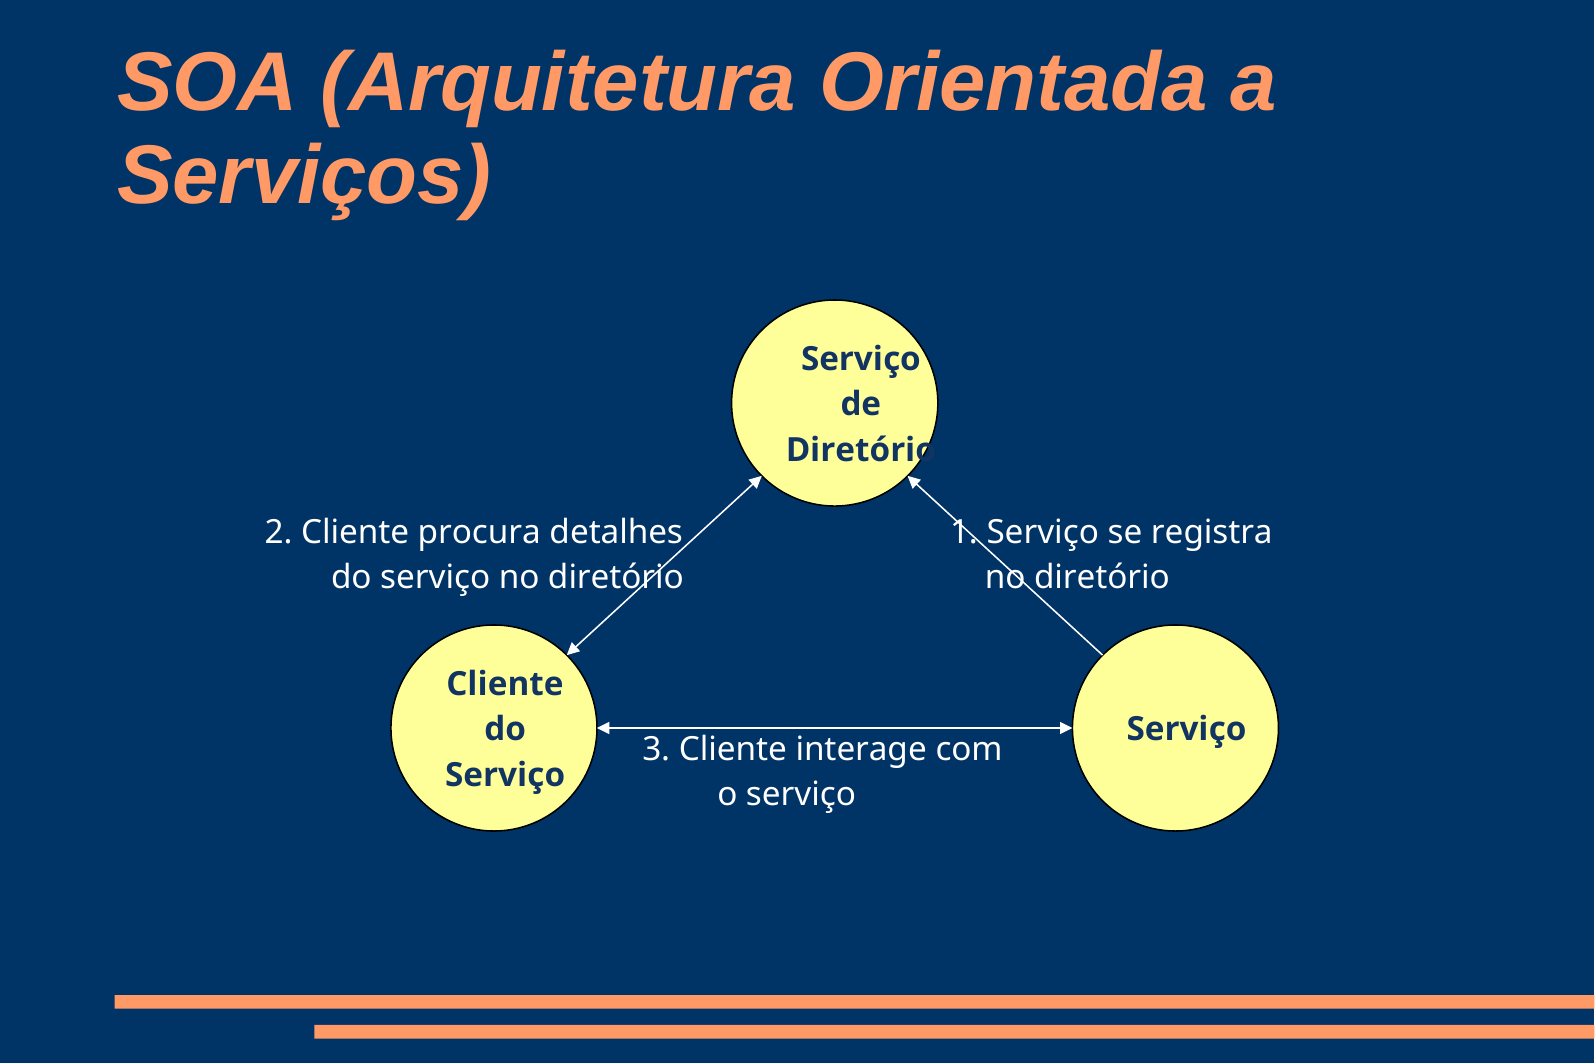

# SOA (Arquitetura Orientada a Serviços)
Serviço
de
Diretório
2. Cliente procura detalhes
do serviço no diretório
1. Serviço se registra
 no diretório
Cliente
do
Serviço
Serviço
3. Cliente interage com
o serviço